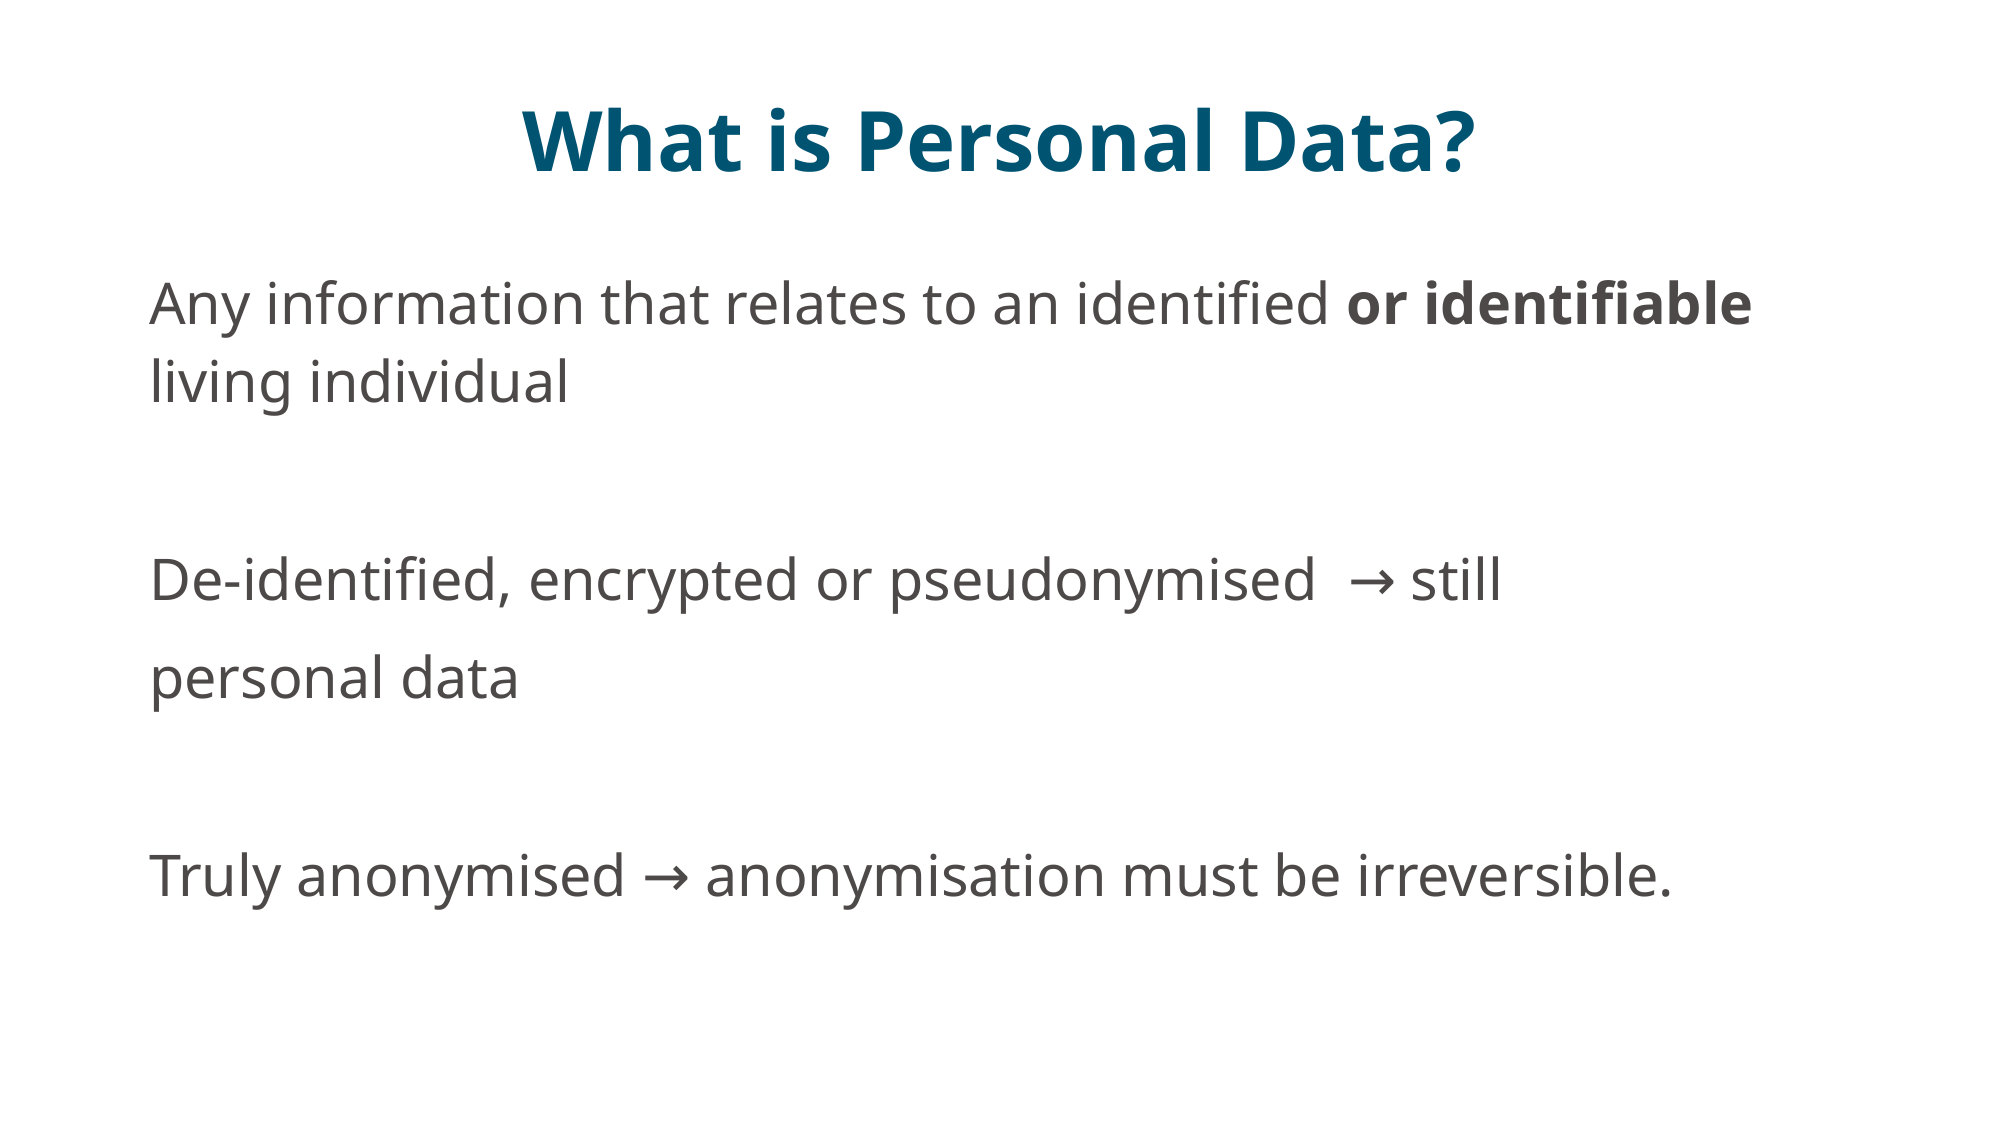

# What is Personal Data?
Any information that relates to an identified or identifiable living individual
De-identified, encrypted or pseudonymised → still
personal data
Truly anonymised → anonymisation must be irreversible.